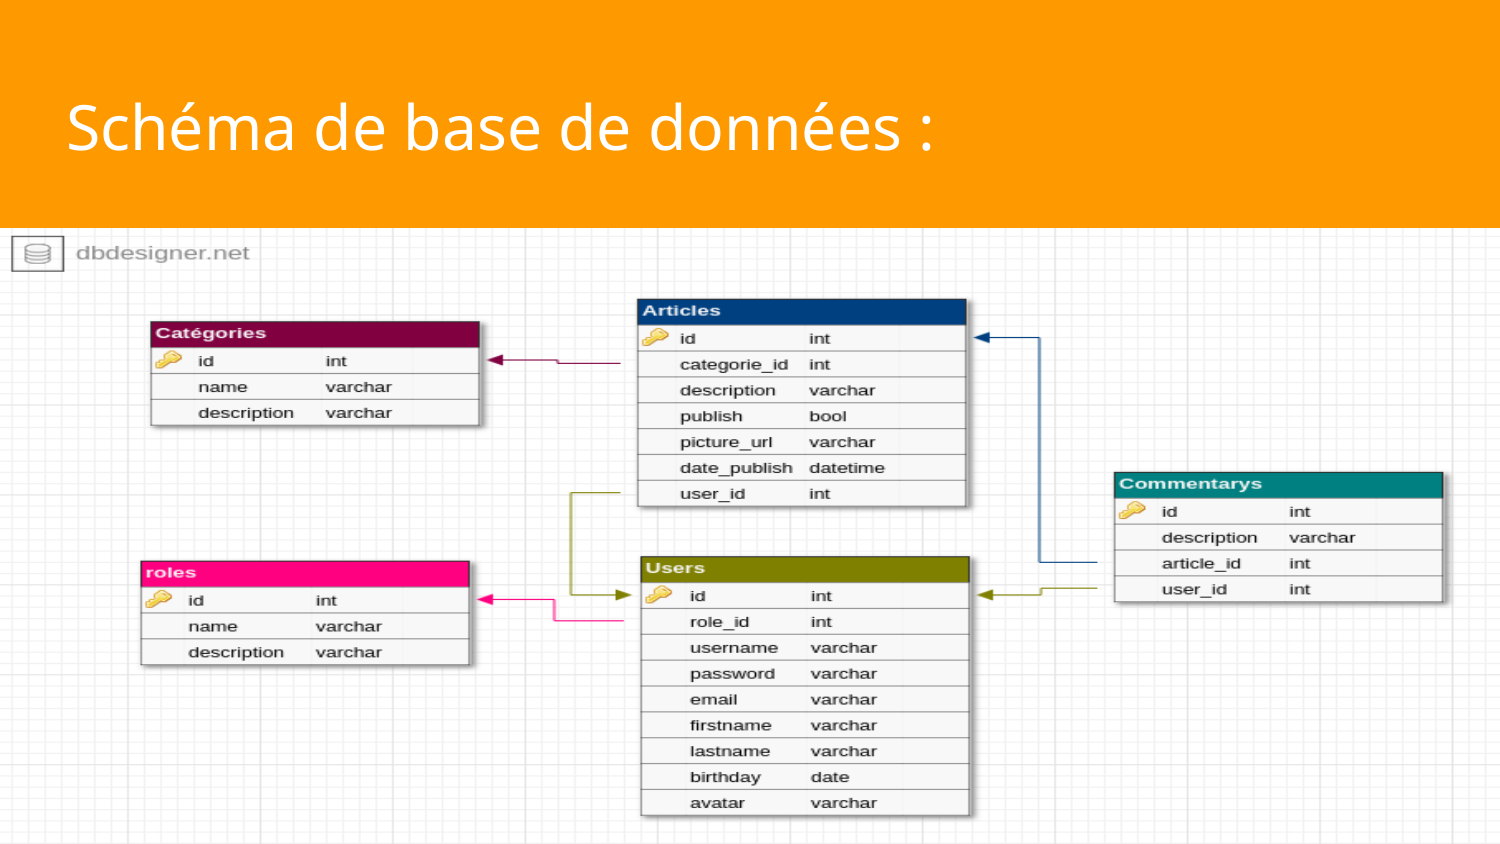

# Schéma de base de données :